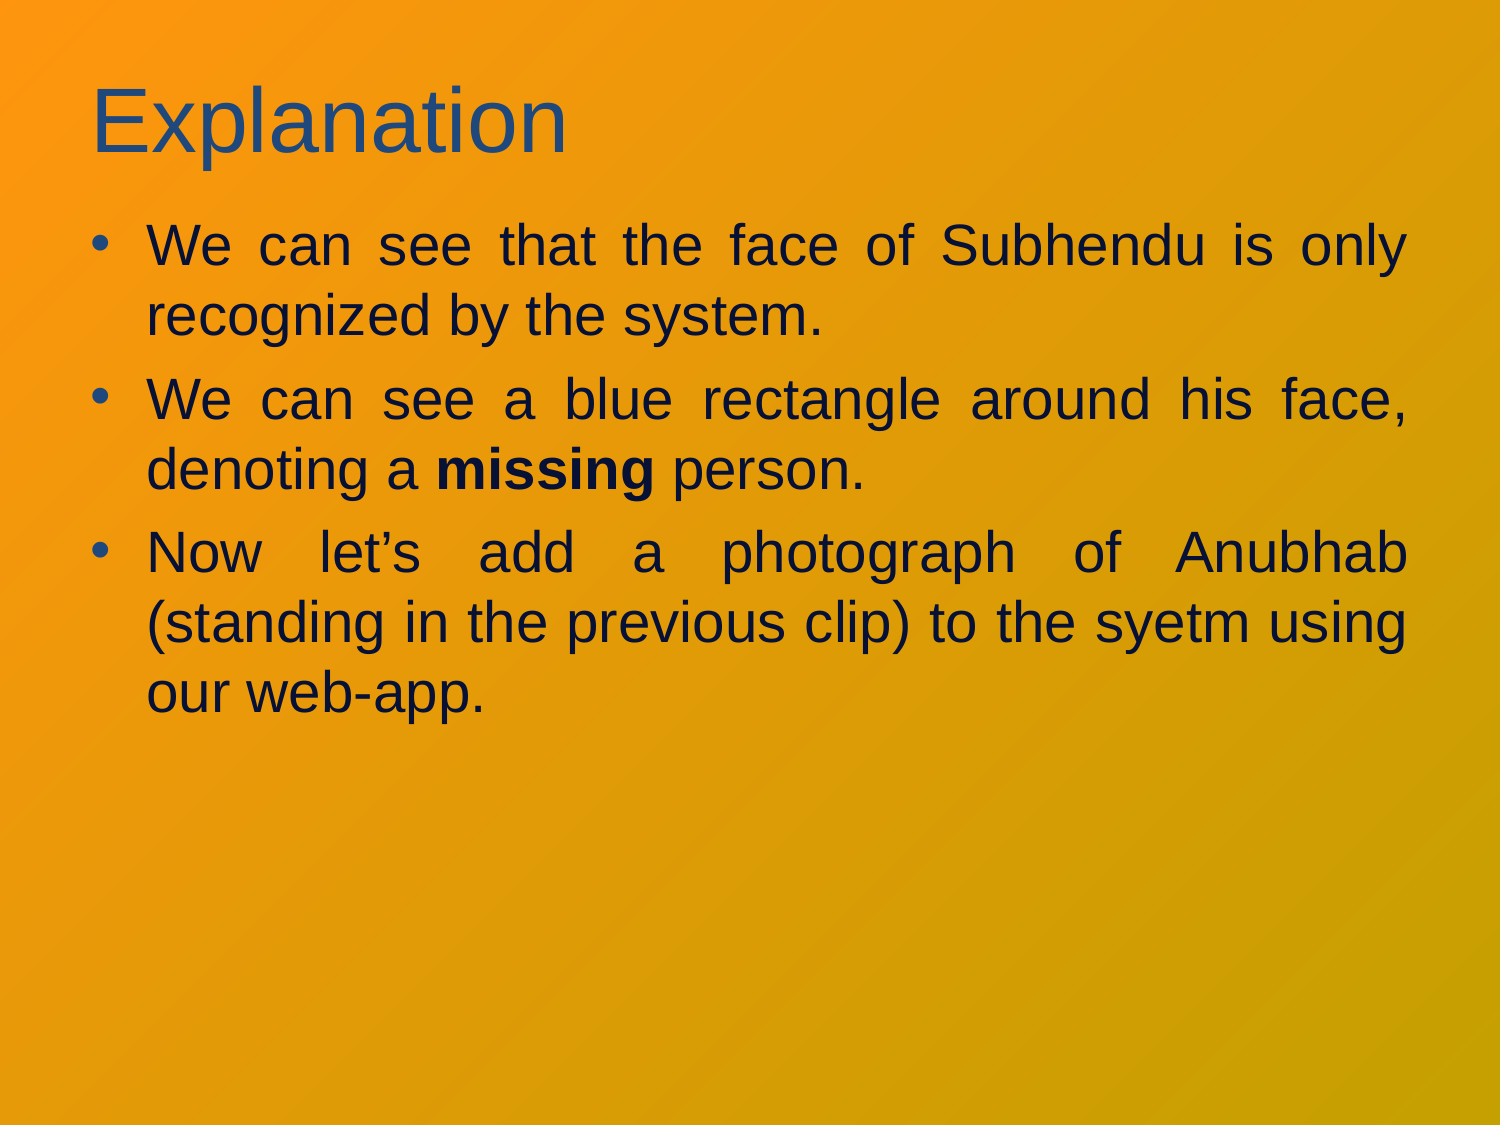

# Explanation
We can see that the face of Subhendu is only recognized by the system.
We can see a blue rectangle around his face, denoting a missing person.
Now let’s add a photograph of Anubhab (standing in the previous clip) to the syetm using our web-app.